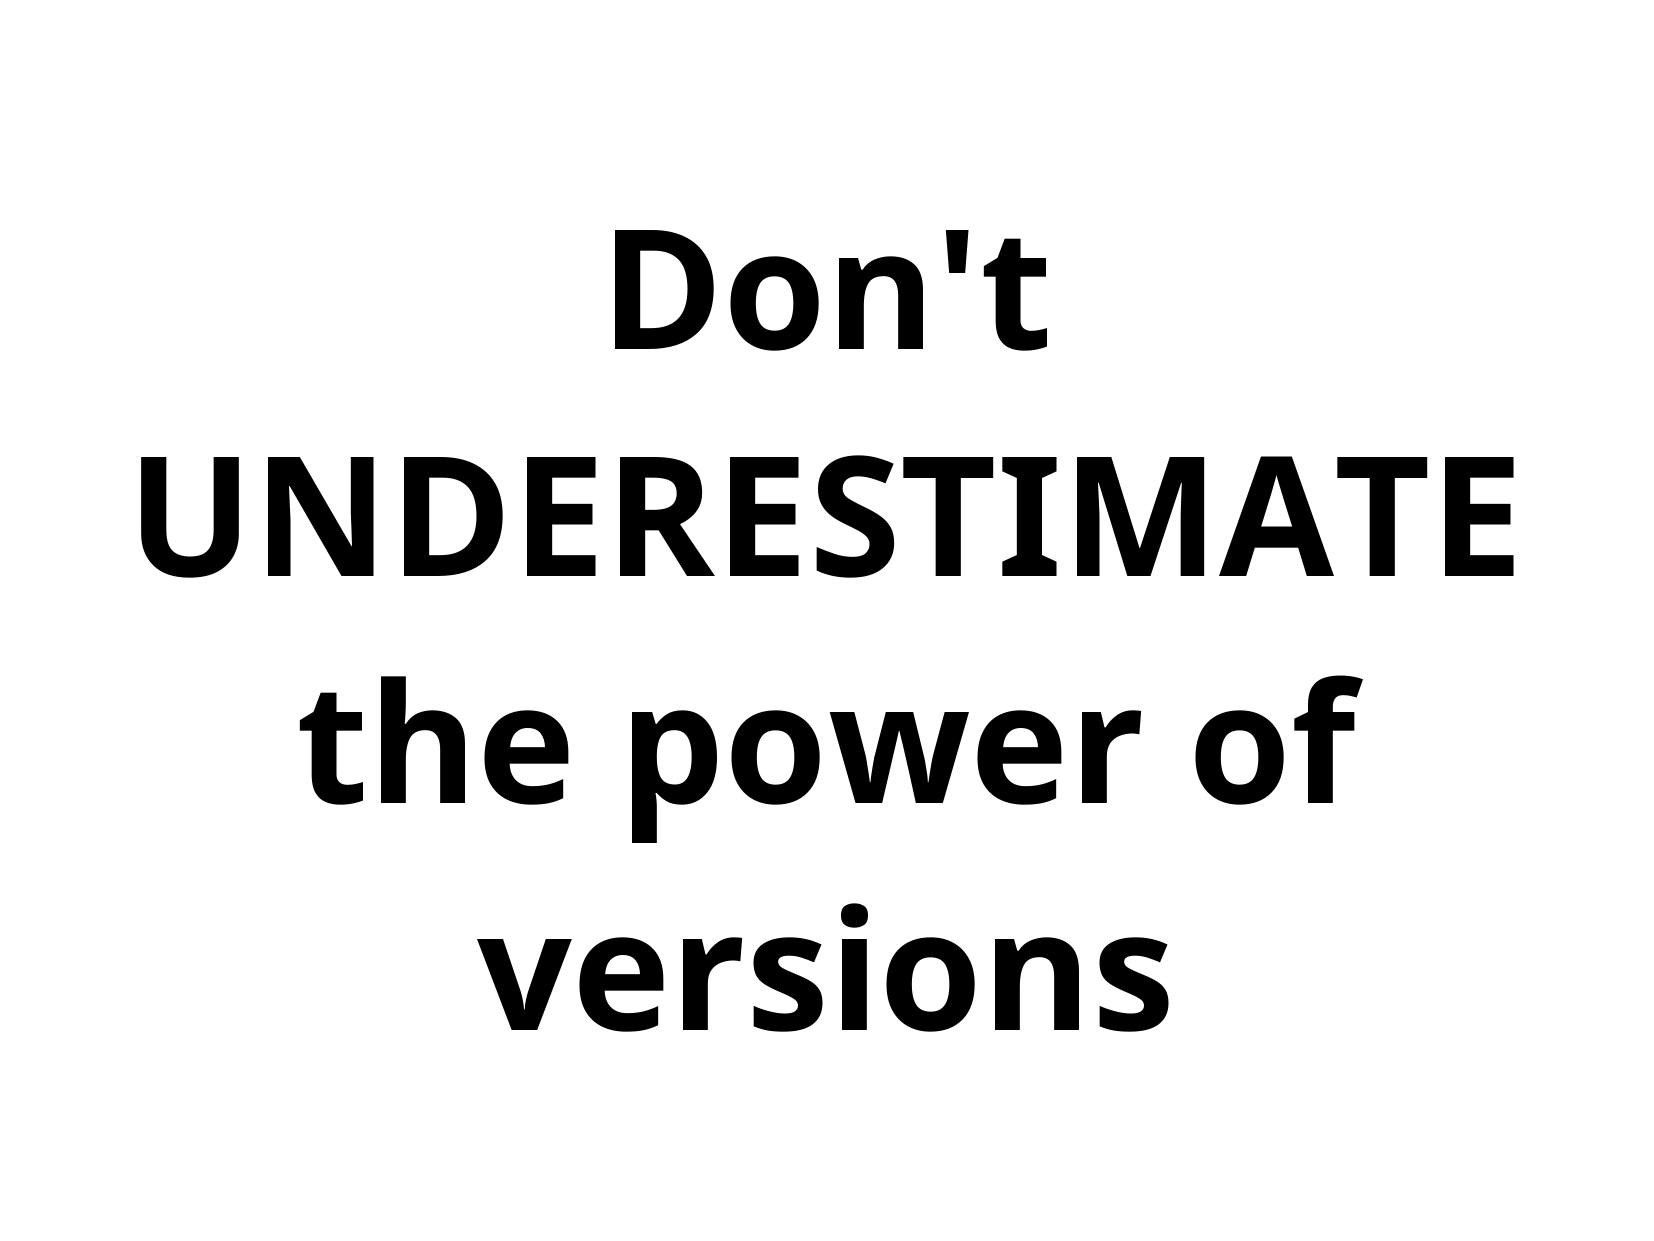

# Don't UNDERESTIMATE the power of versions